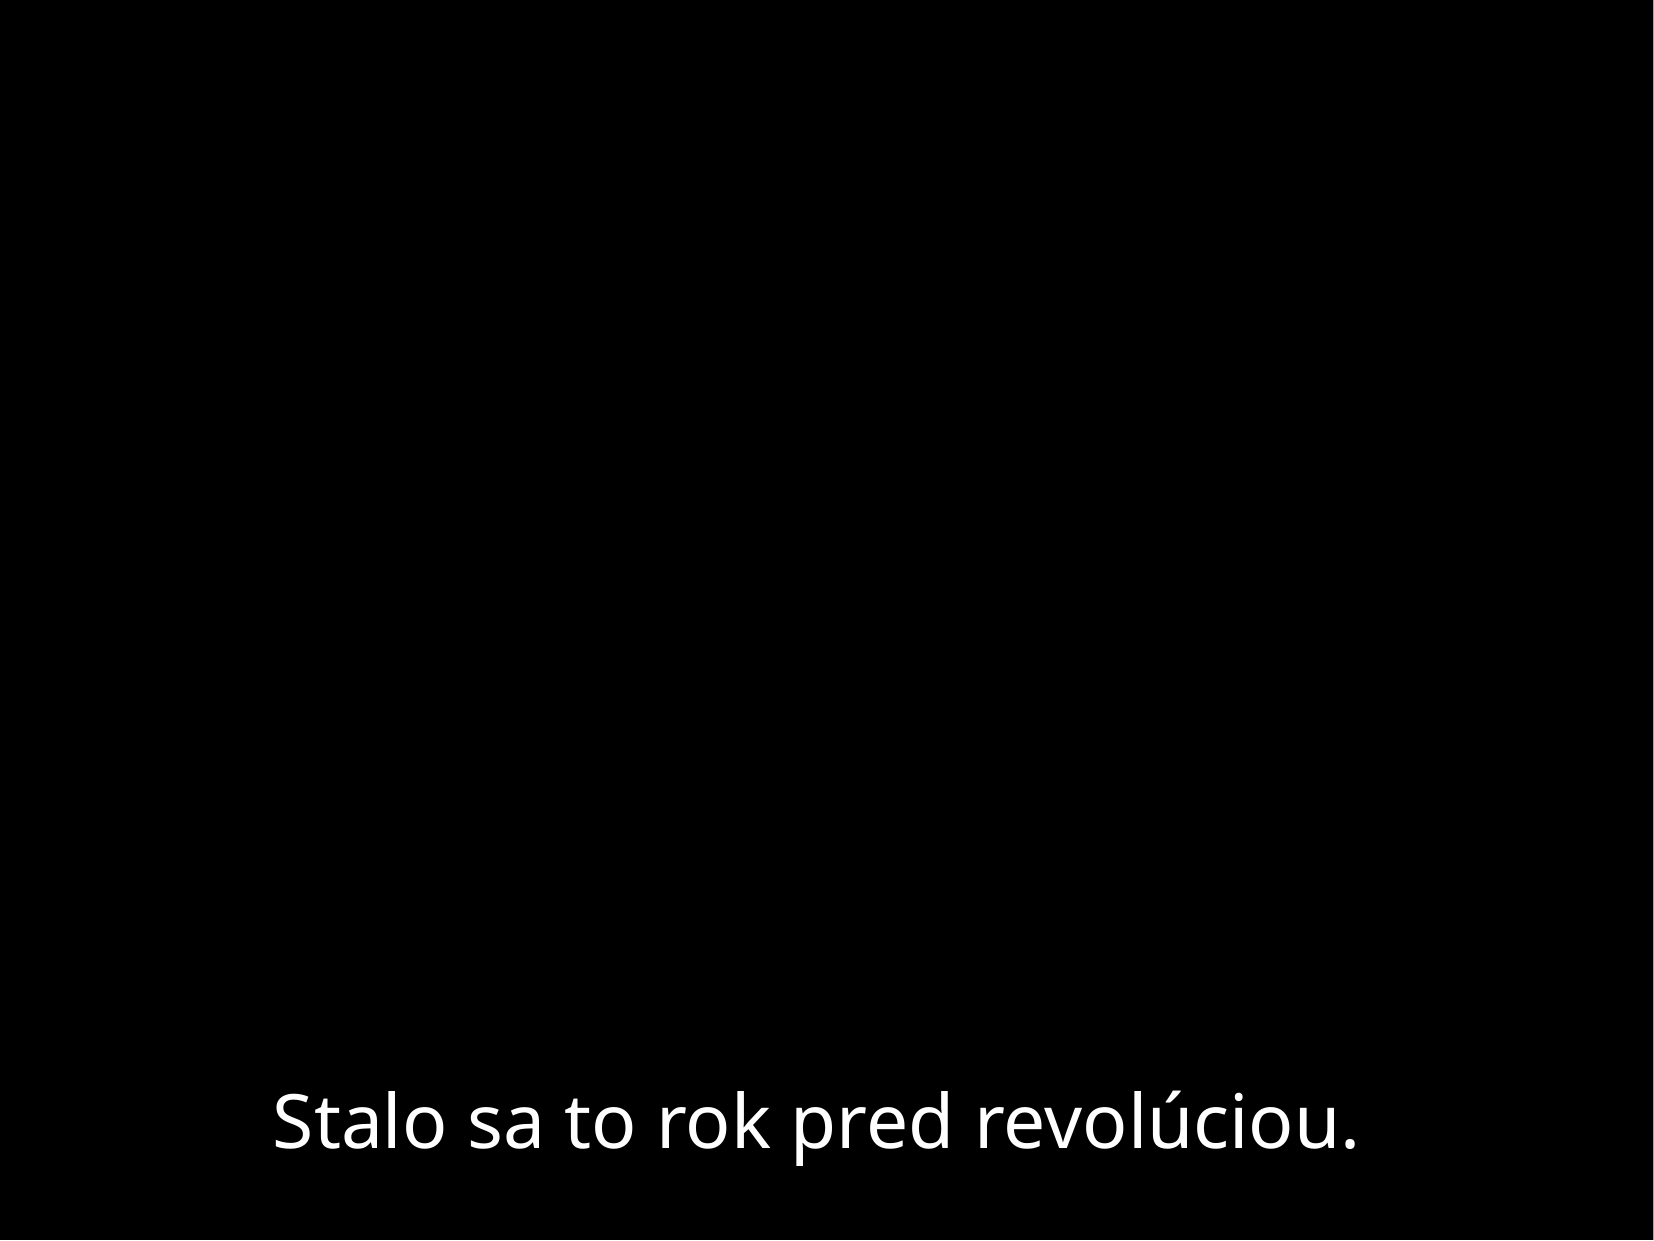

# Stalo sa to rok pred revolúciou.